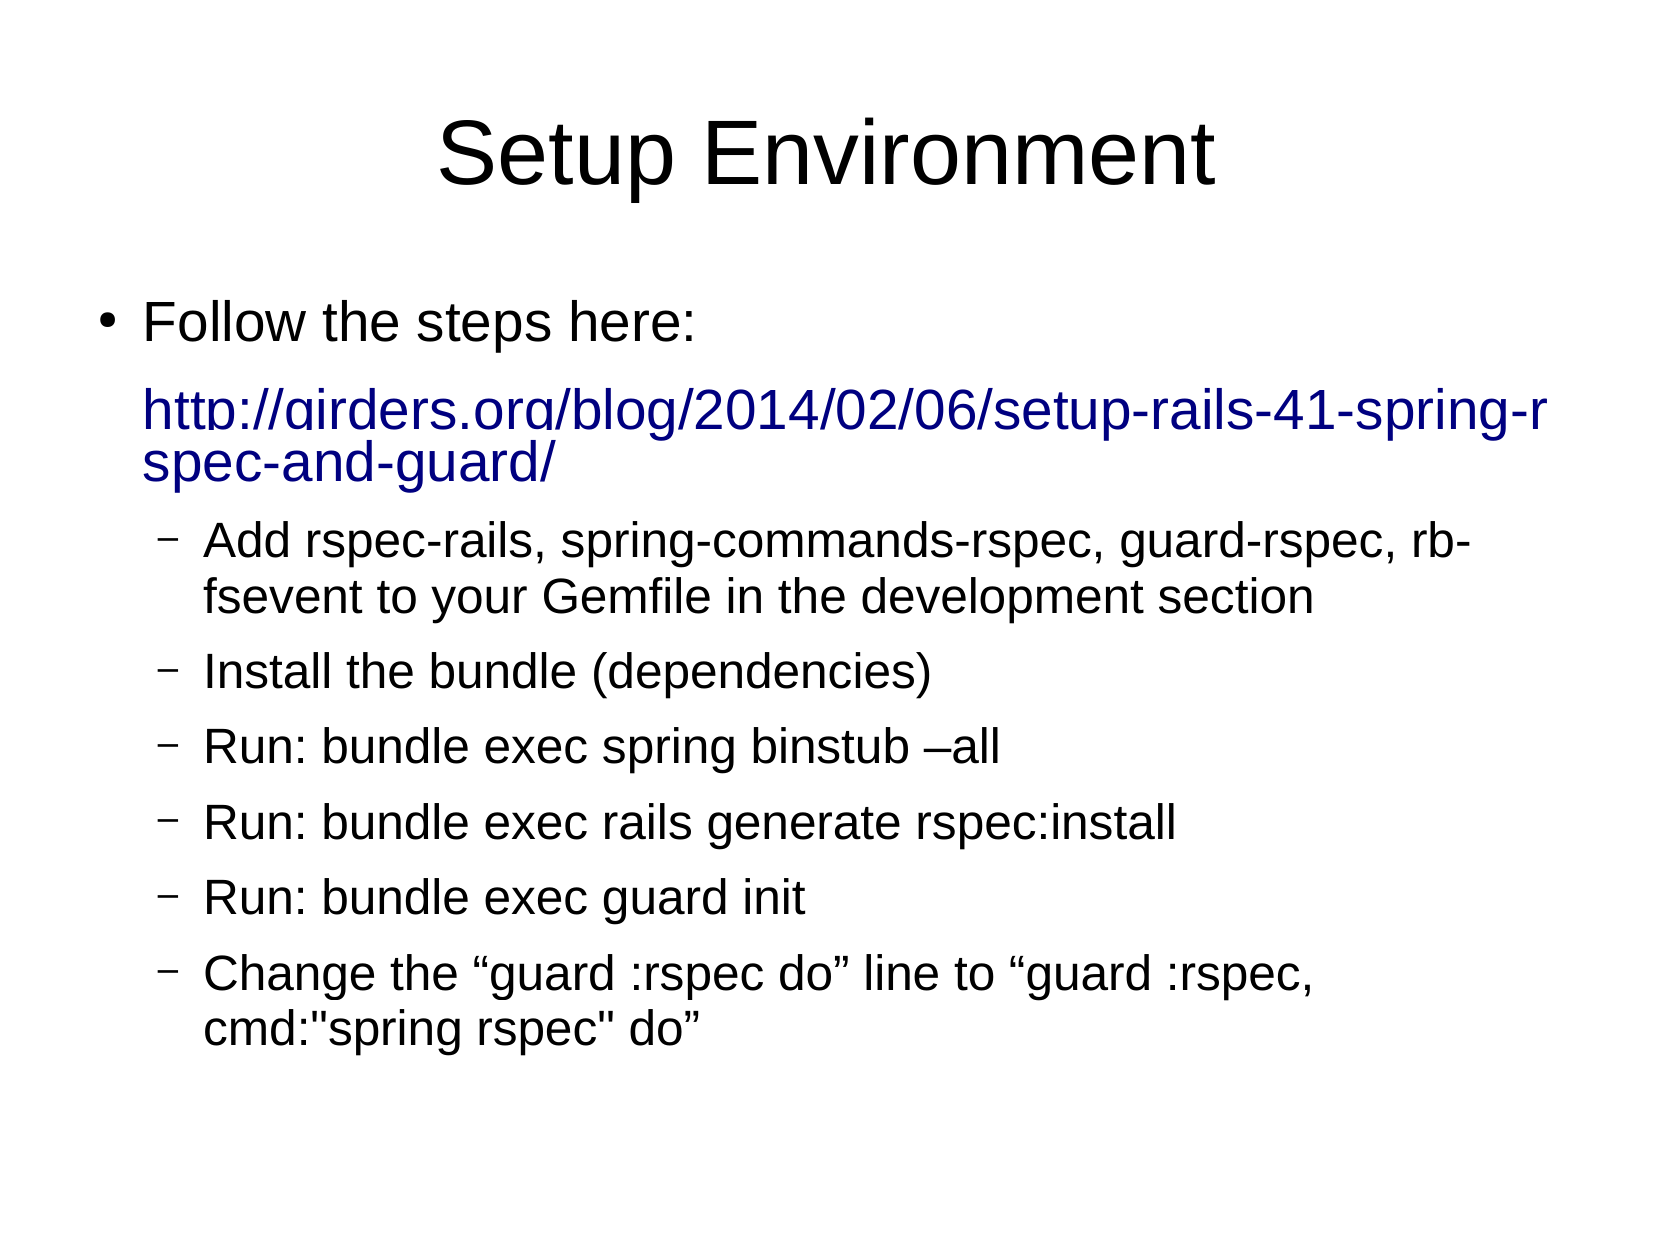

# Setup Environment
Follow the steps here:
http://girders.org/blog/2014/02/06/setup-rails-41-spring-rspec-and-guard/
Add rspec-rails, spring-commands-rspec, guard-rspec, rb-fsevent to your Gemfile in the development section
Install the bundle (dependencies)
Run: bundle exec spring binstub –all
Run: bundle exec rails generate rspec:install
Run: bundle exec guard init
Change the “guard :rspec do” line to “guard :rspec, cmd:"spring rspec" do”